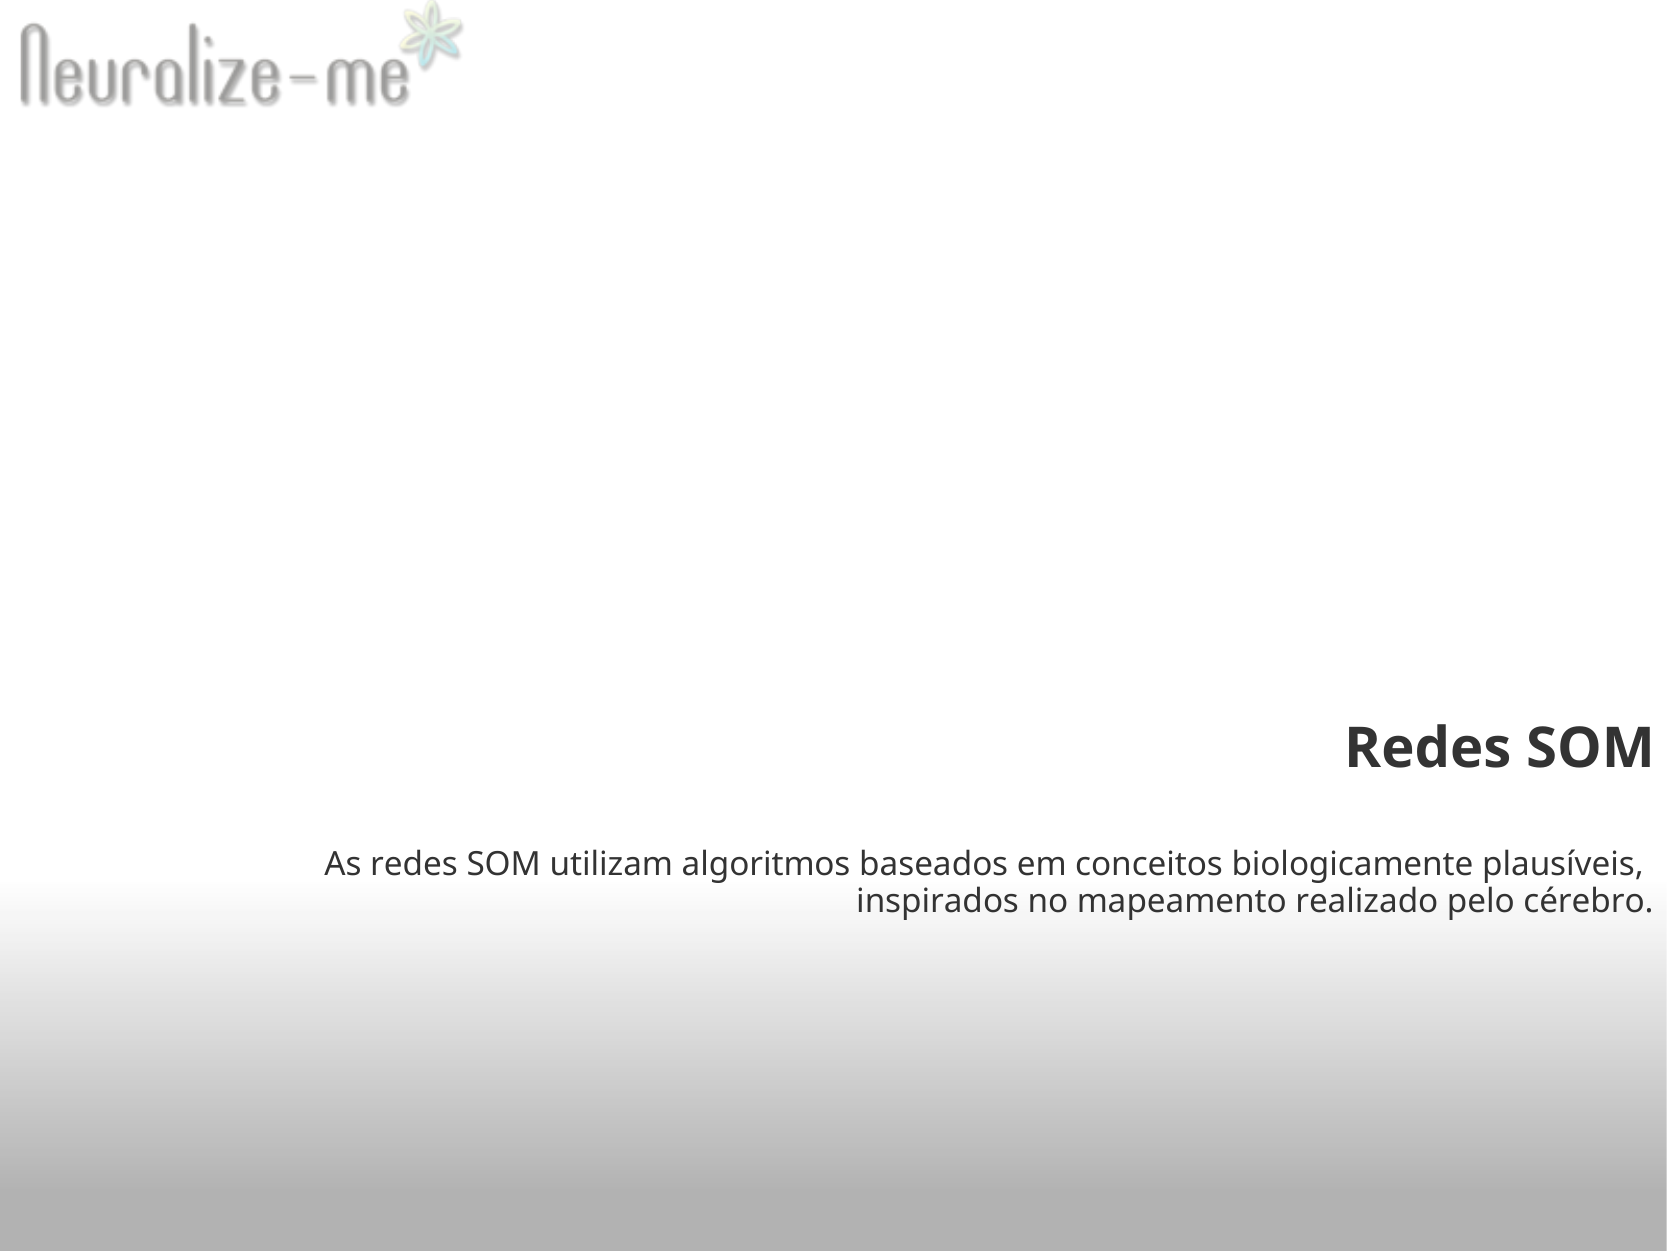

# Redes SOM   As redes SOM utilizam algoritmos baseados em conceitos biologicamente plausíveis, inspirados no mapeamento realizado pelo cérebro.